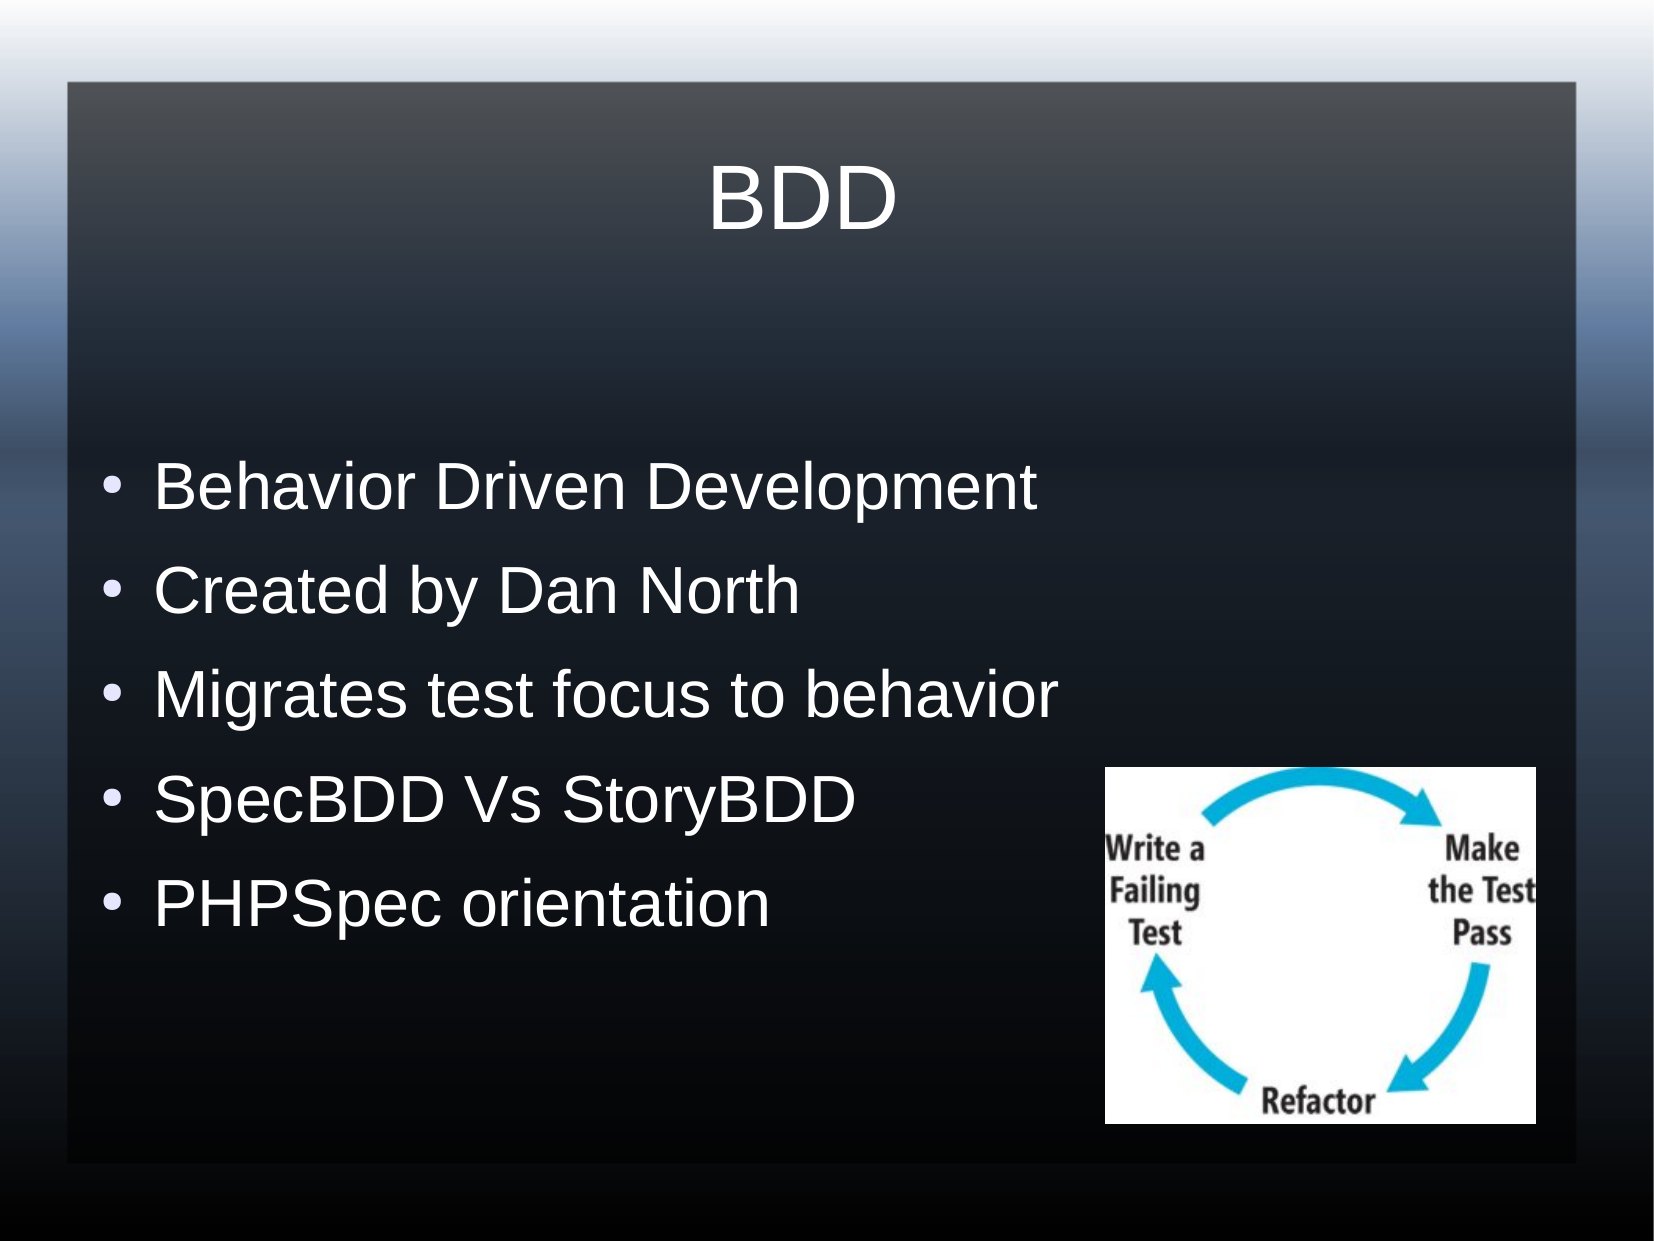

# BDD
Behavior Driven Development
Created by Dan North
Migrates test focus to behavior
SpecBDD Vs StoryBDD
PHPSpec orientation